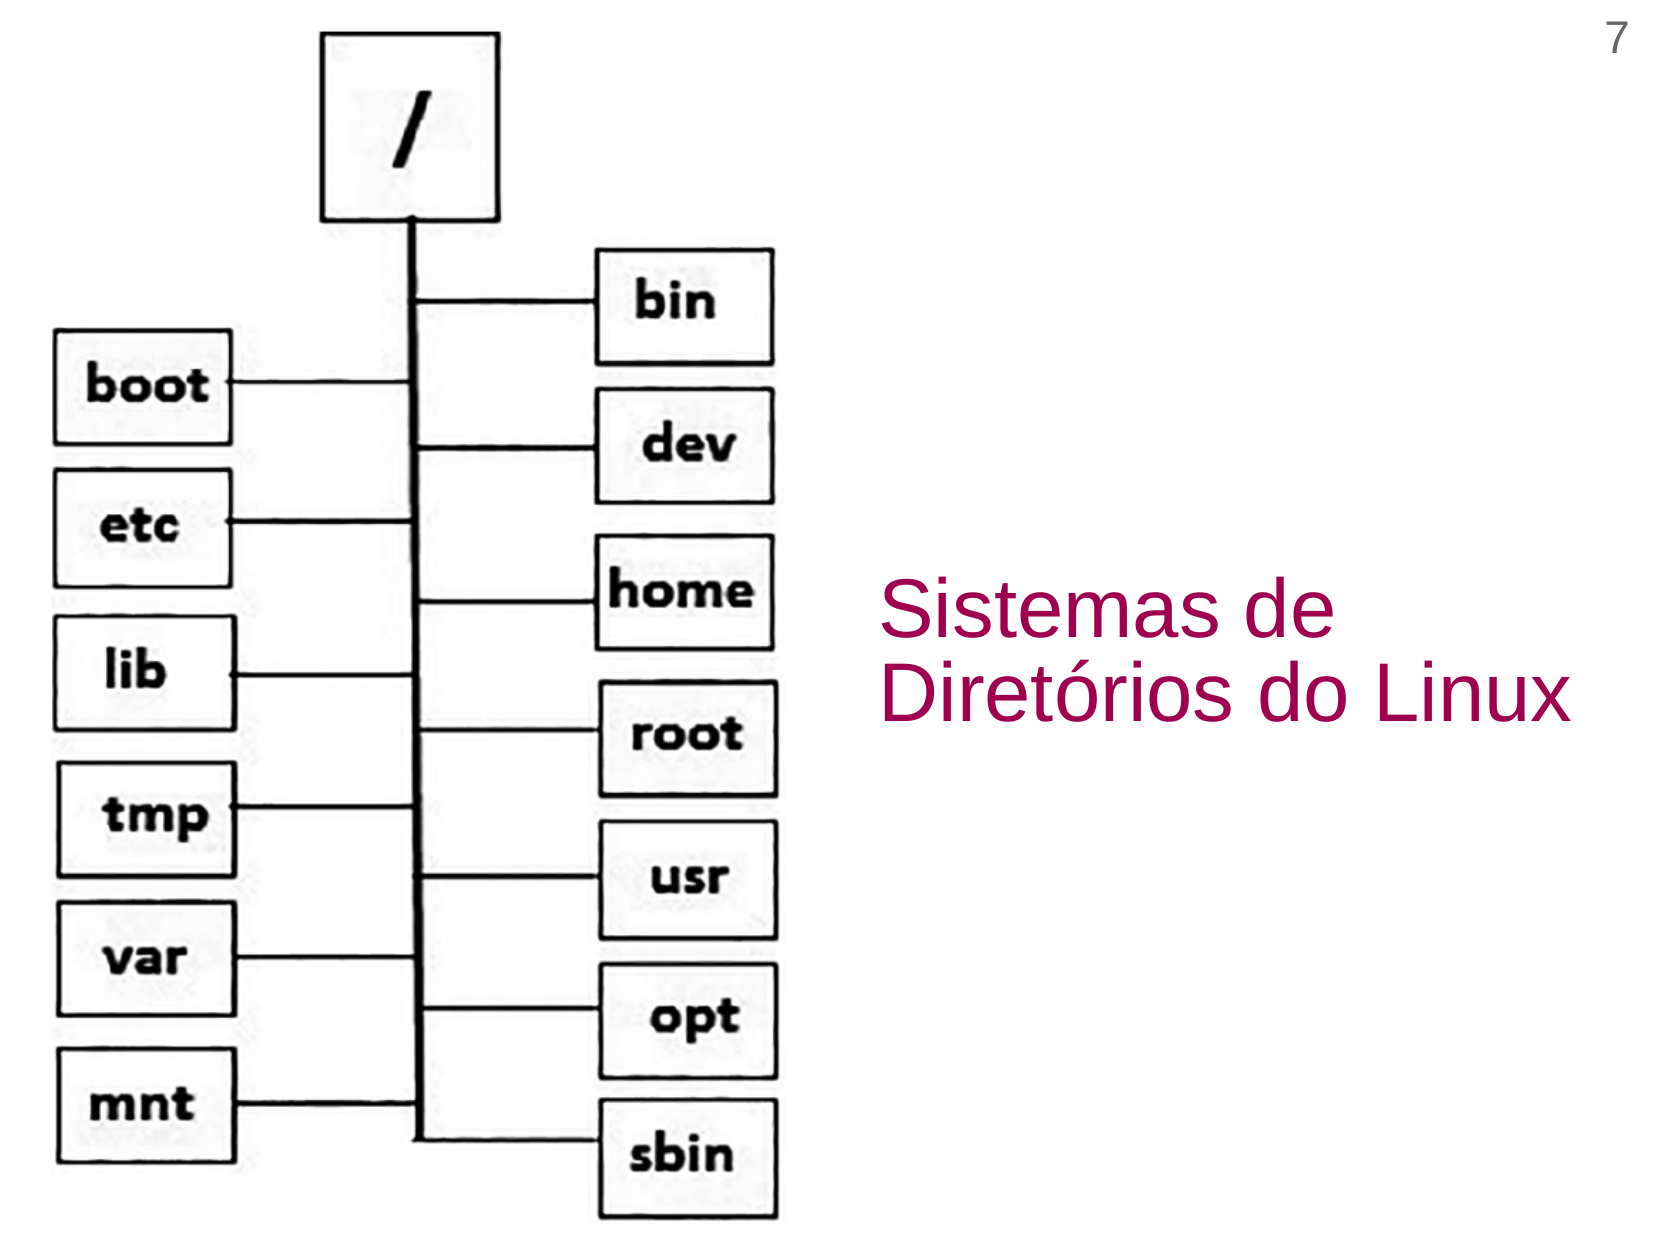

7
# Sistemas de Diretórios do Linux